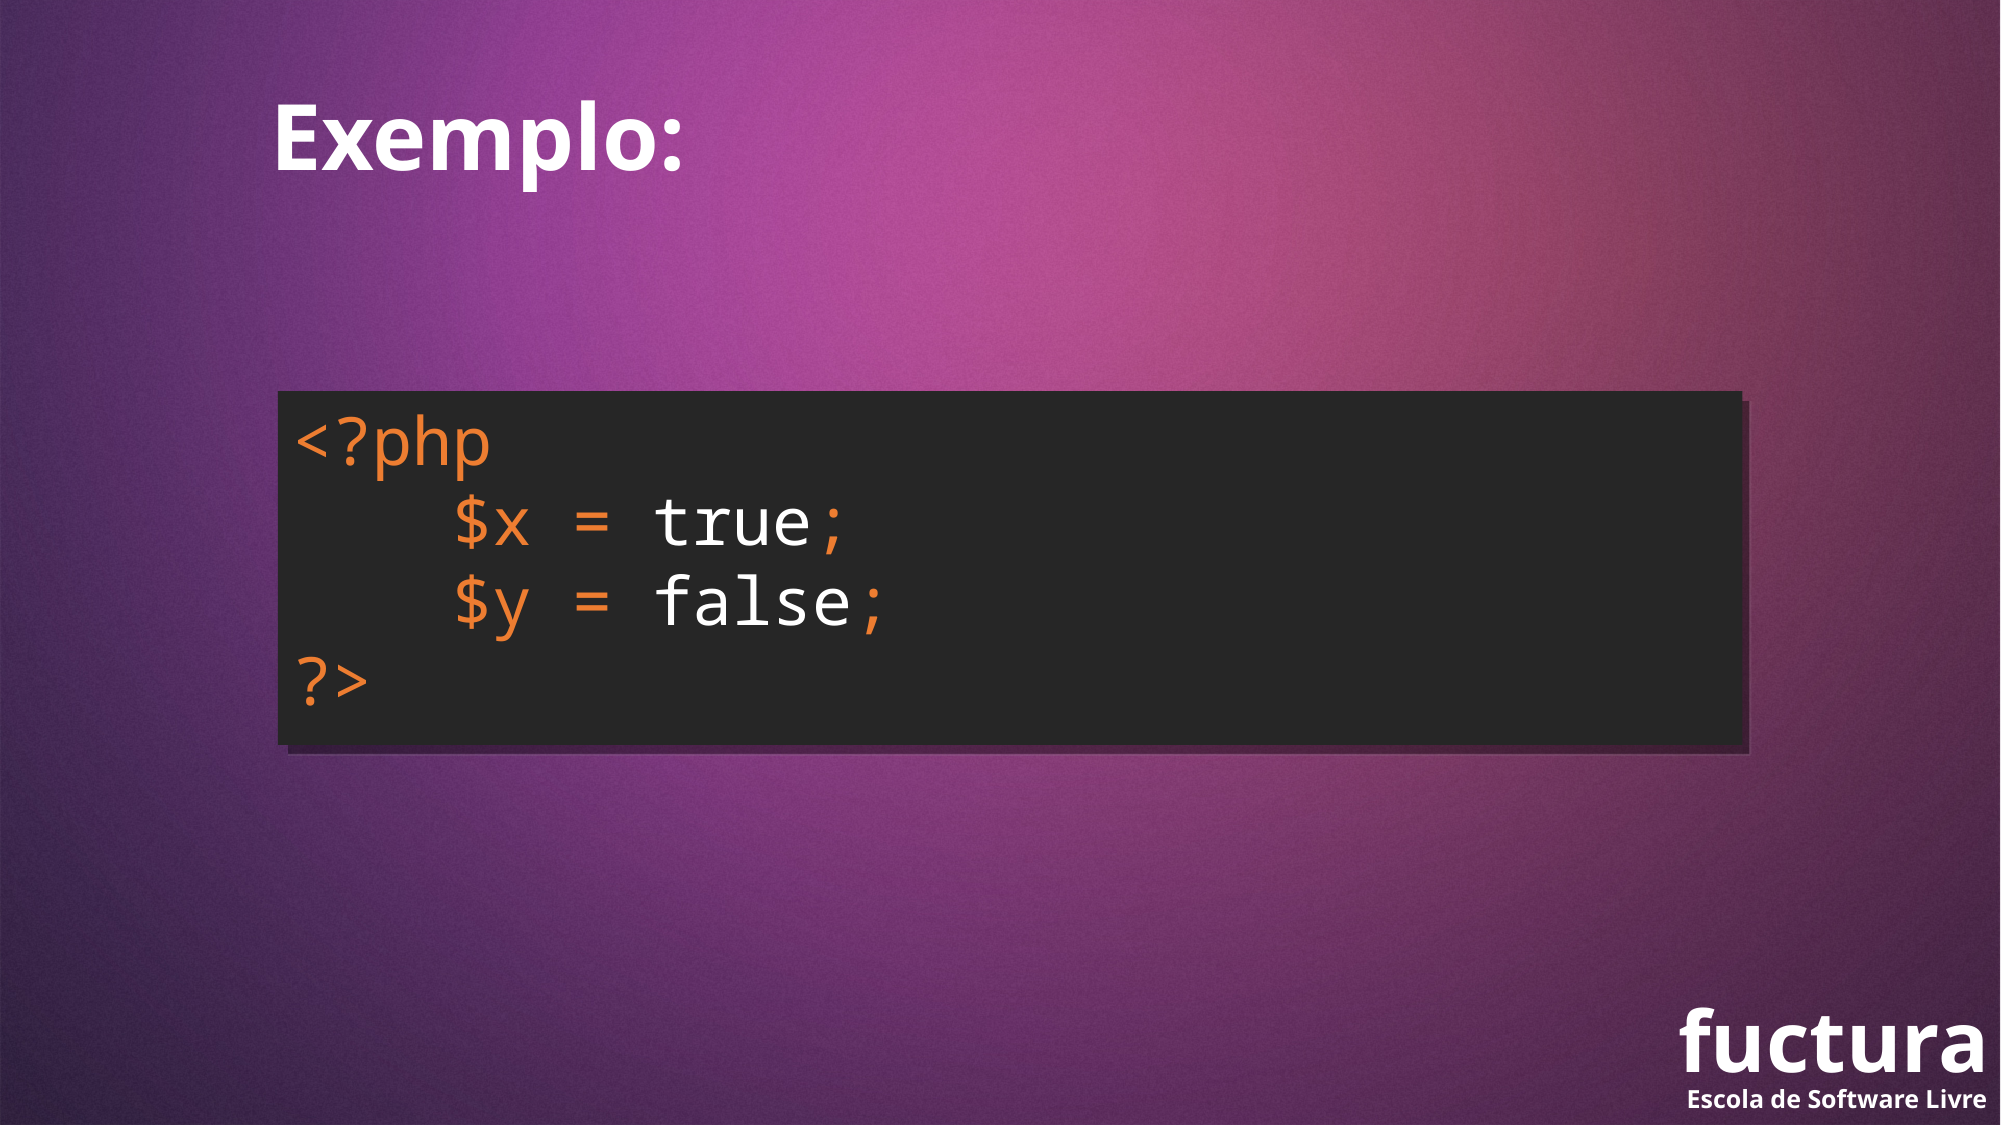

Exemplo:
<?php
 $x = true;
 $y = false;
?>
fuctura
Escola de Software Livre